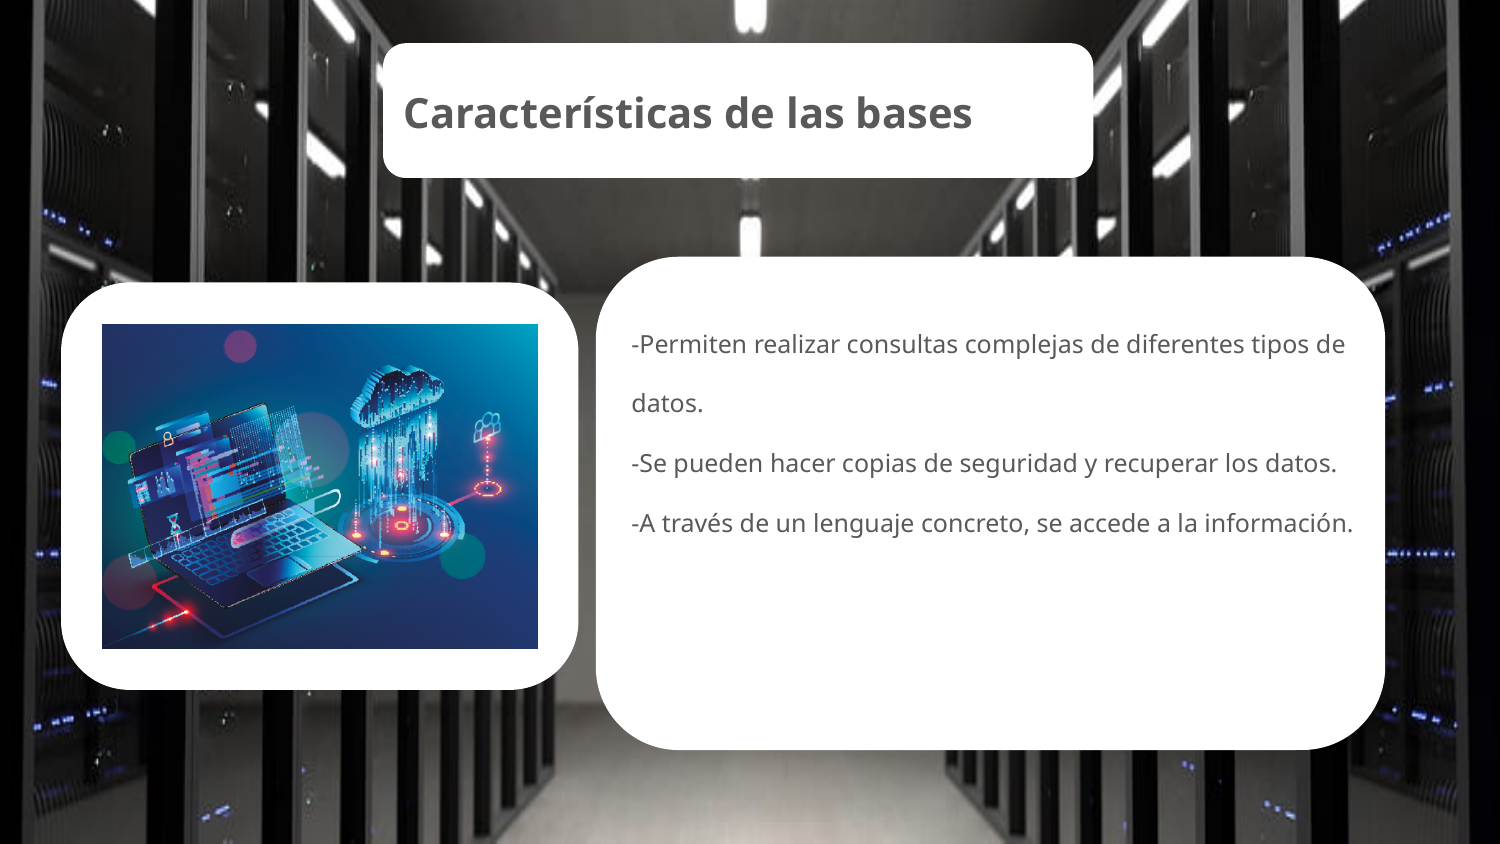

Características de las bases
-Permiten realizar consultas complejas de diferentes tipos de datos.
-Se pueden hacer copias de seguridad y recuperar los datos.
-A través de un lenguaje concreto, se accede a la información.